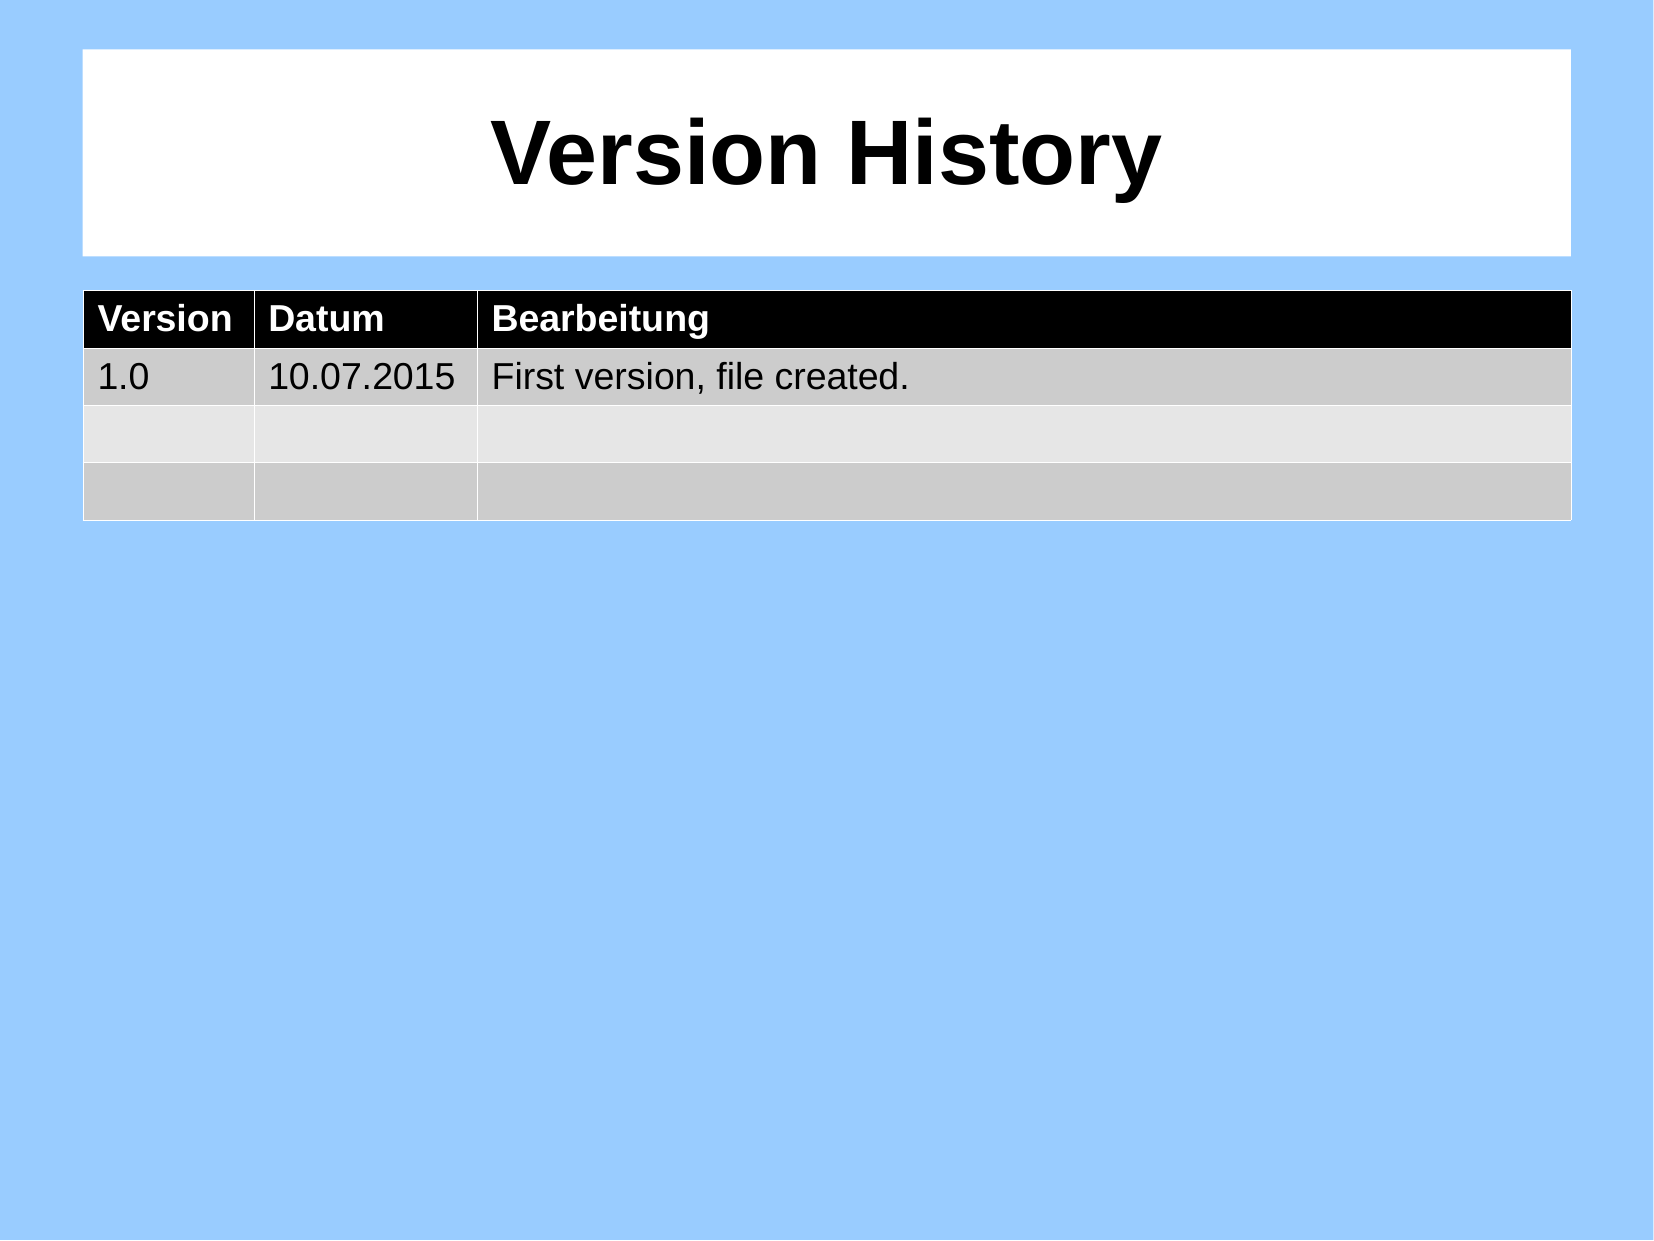

# Version History
| Version | Datum | Bearbeitung |
| --- | --- | --- |
| 1.0 | 10.07.2015 | First version, file created. |
| | | |
| | | |